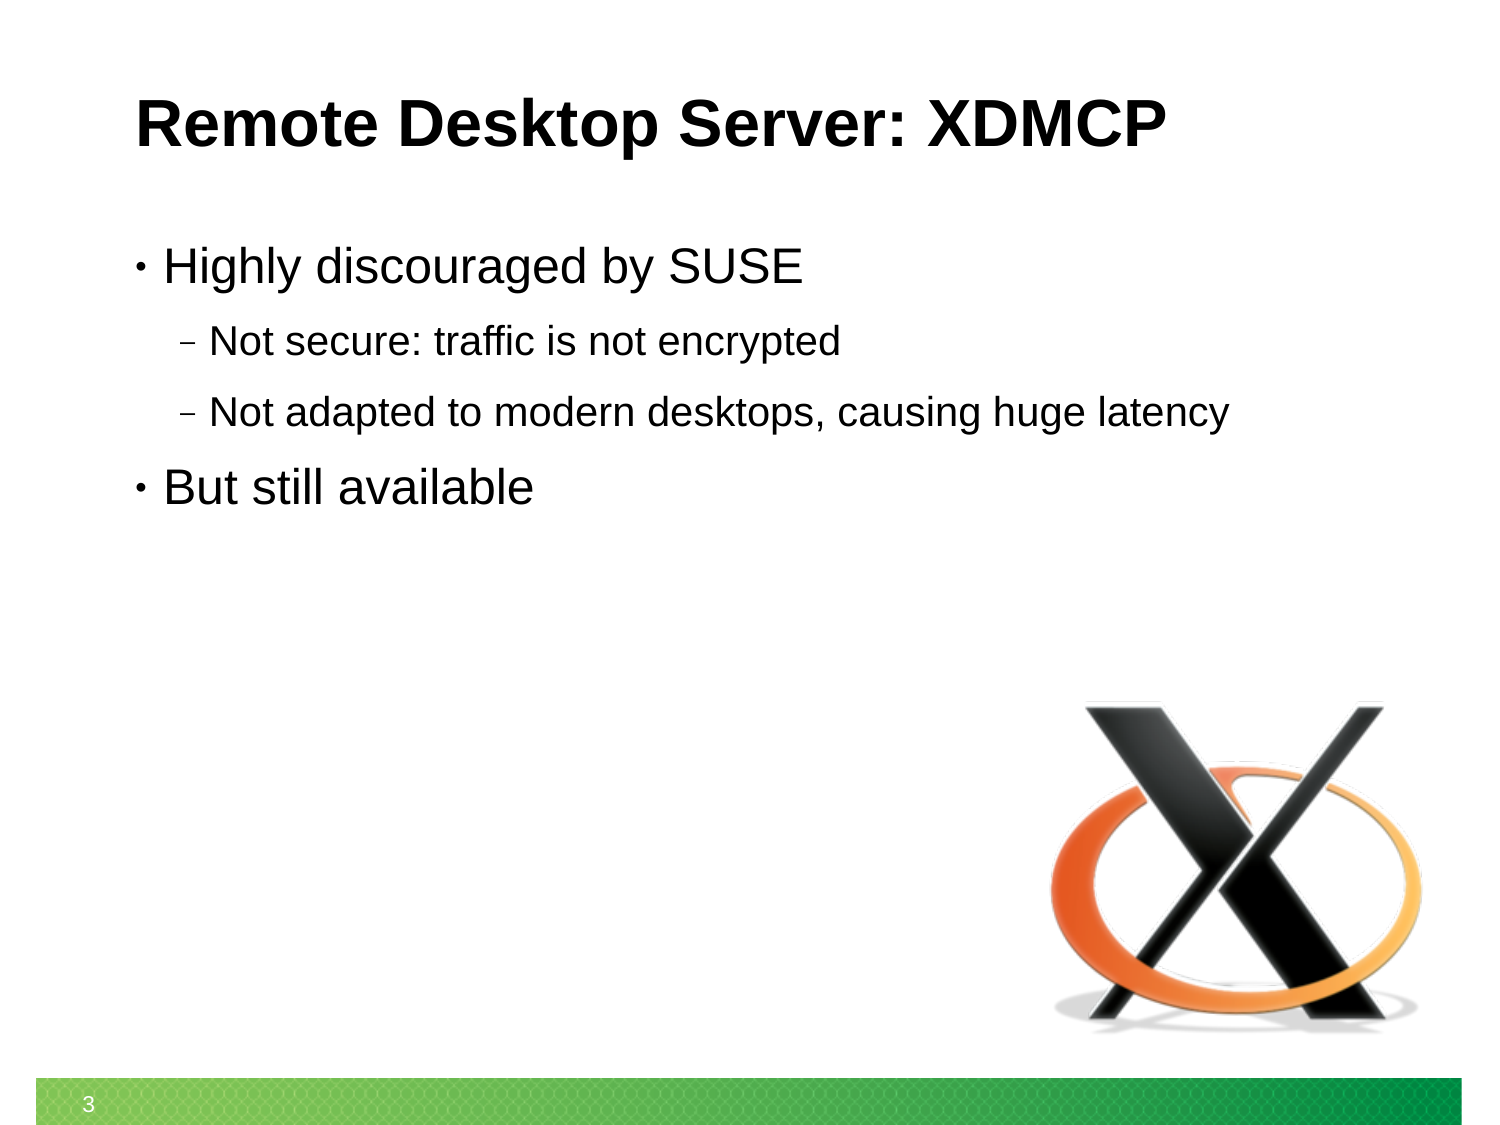

# Remote Desktop Server: XDMCP
Highly discouraged by SUSE
Not secure: traffic is not encrypted
Not adapted to modern desktops, causing huge latency
But still available